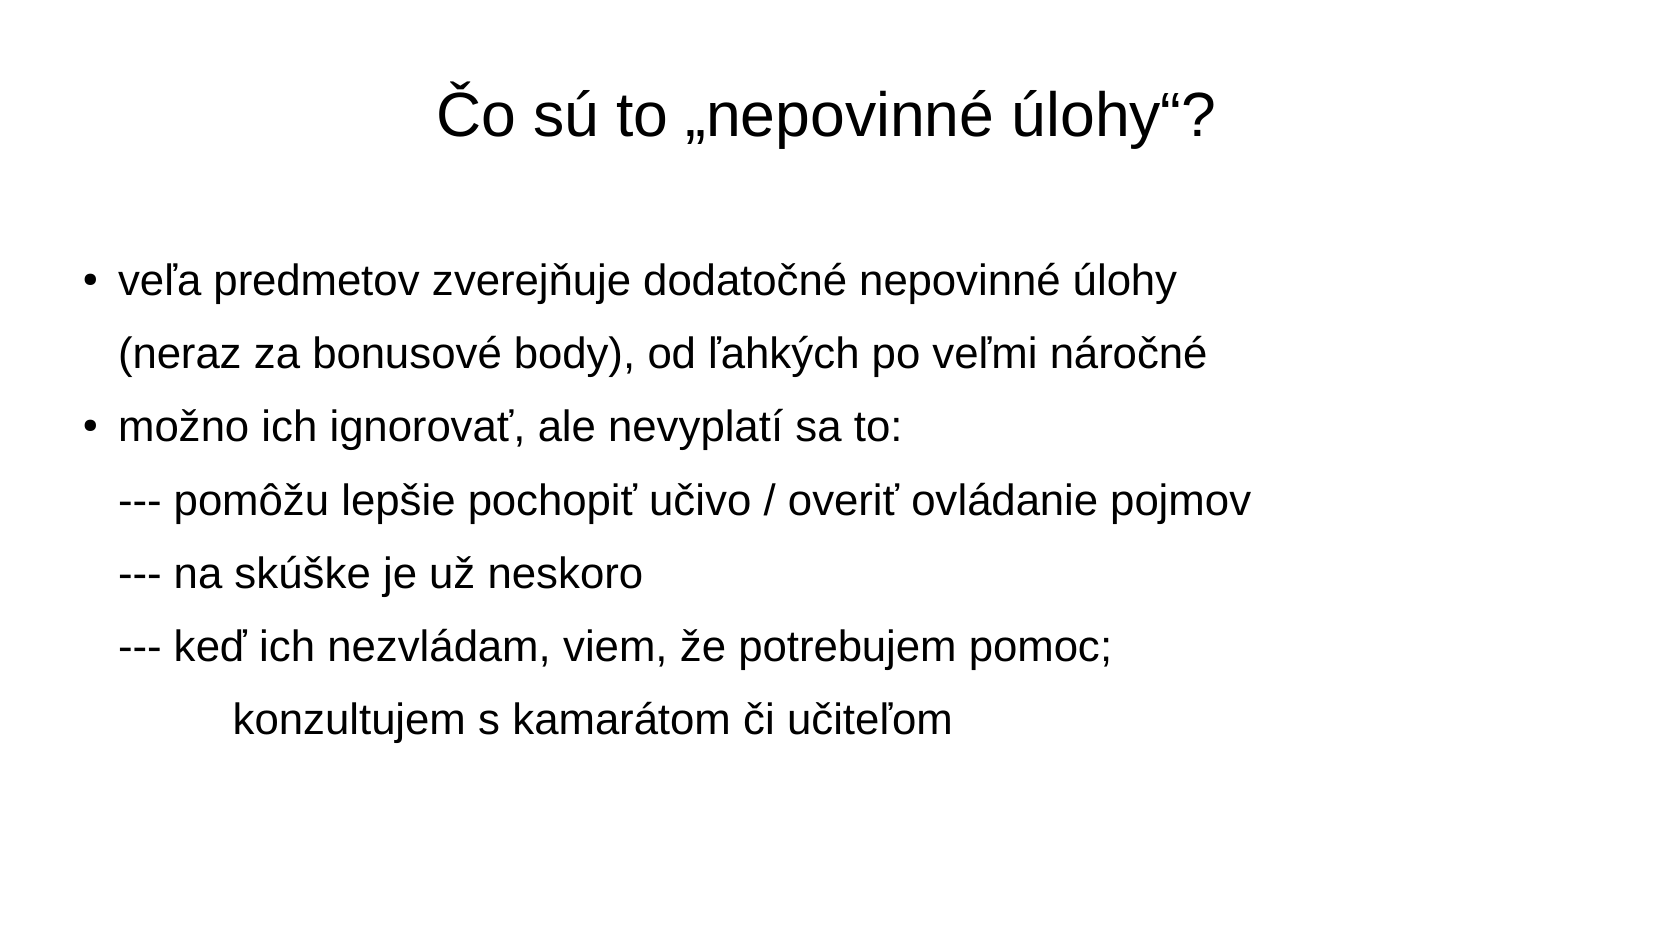

Čo sú to „nepovinné úlohy“?
# veľa predmetov zverejňuje dodatočné nepovinné úlohy
(neraz za bonusové body), od ľahkých po veľmi náročné
možno ich ignorovať, ale nevyplatí sa to:
--- pomôžu lepšie pochopiť učivo / overiť ovládanie pojmov
--- na skúške je už neskoro
--- keď ich nezvládam, viem, že potrebujem pomoc;
		konzultujem s kamarátom či učiteľom